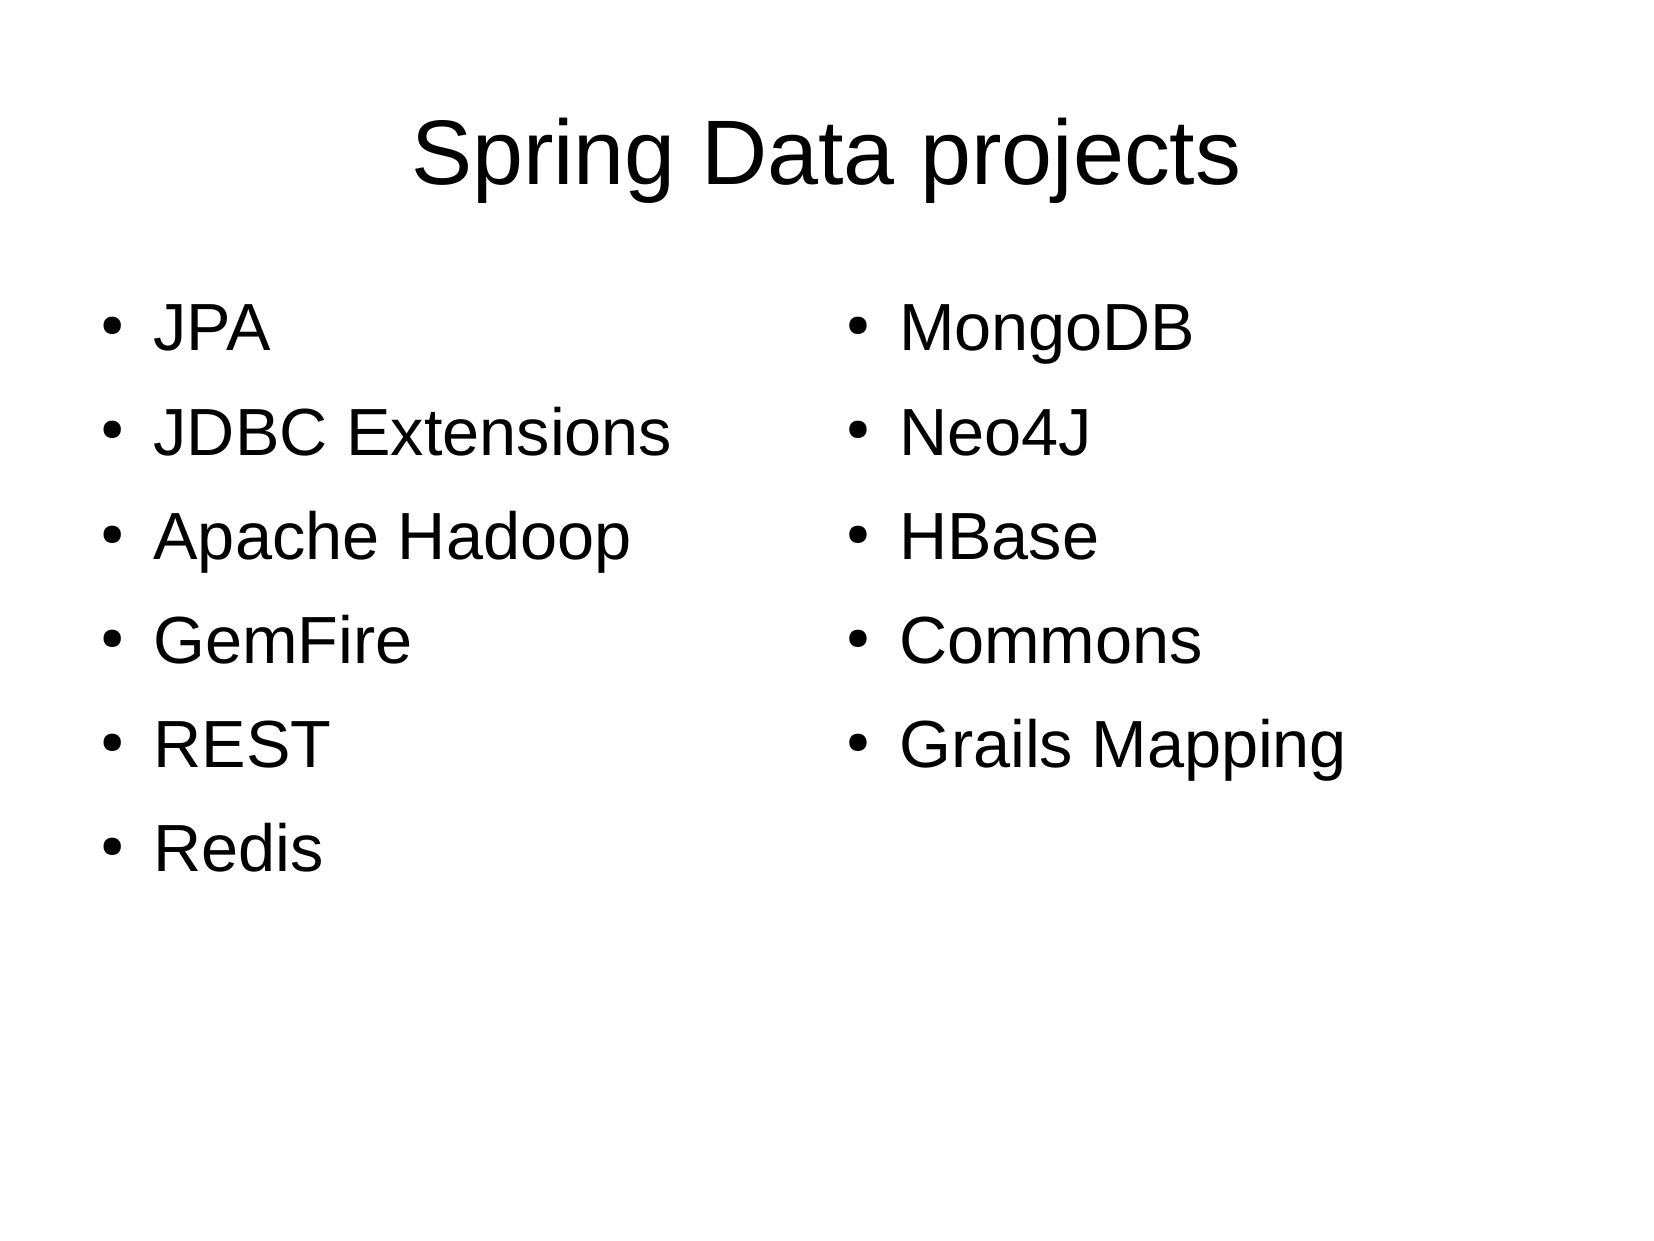

# Spring Data projects
JPA
JDBC Extensions
Apache Hadoop
GemFire
REST
Redis
MongoDB
Neo4J
HBase
Commons
Grails Mapping